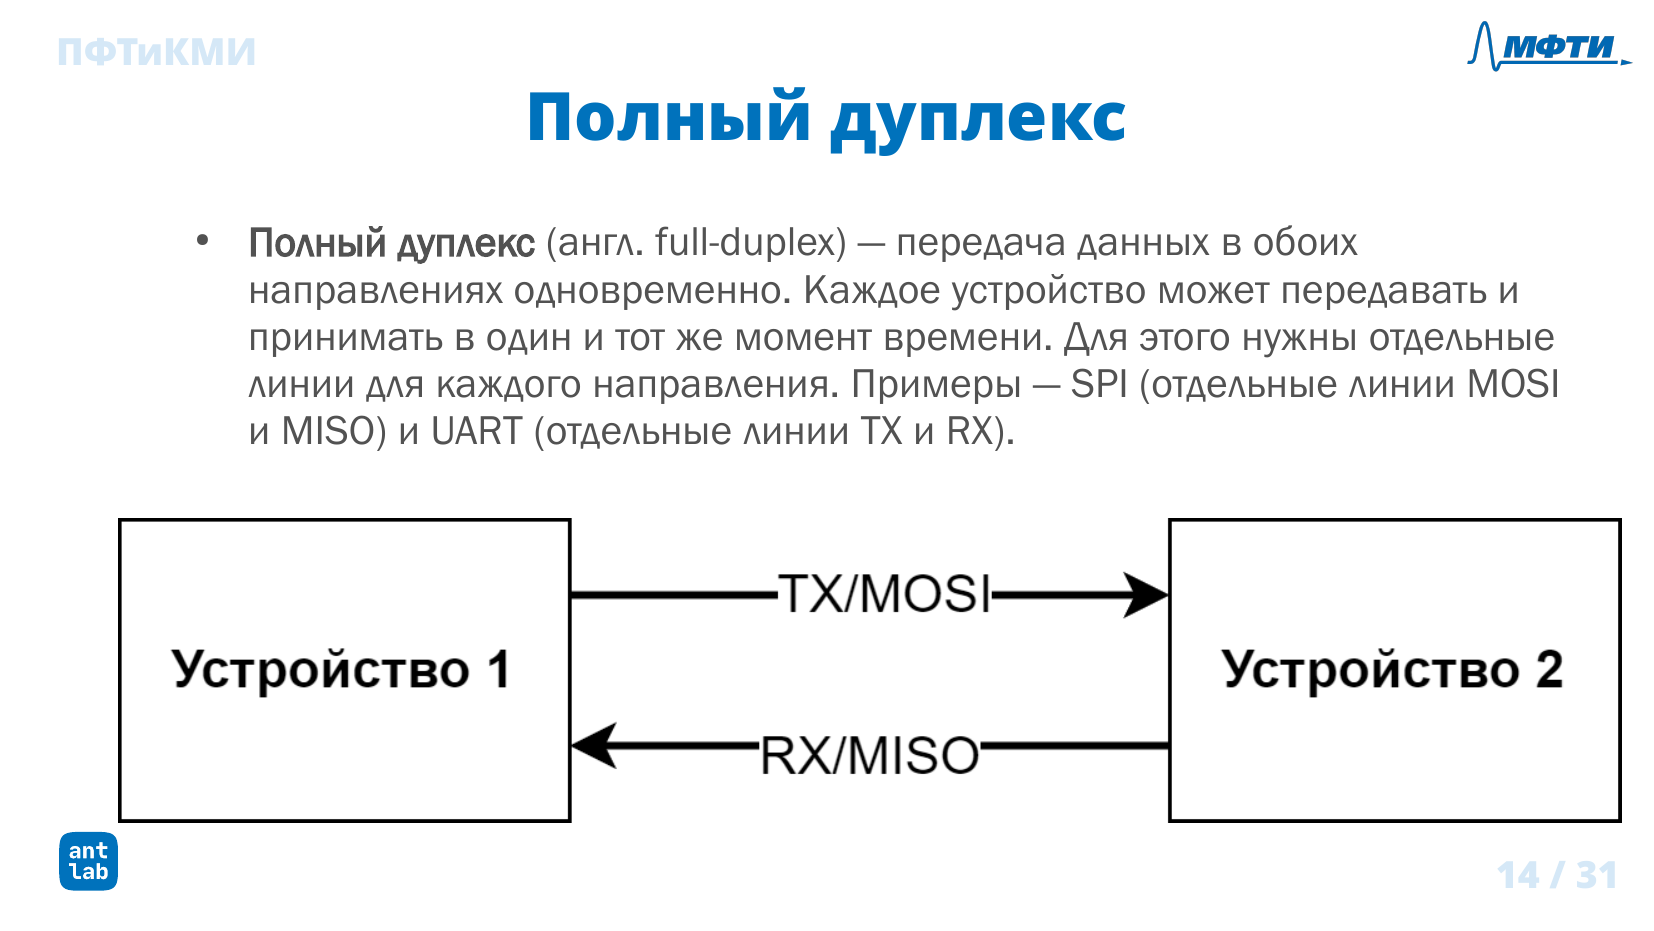

# Полный дуплекс
Полный дуплекс (англ. full-duplex) — передача данных в обоих направлениях одновременно. Каждое устройство может передавать и принимать в один и тот же момент времени. Для этого нужны отдельные линии для каждого направления. Примеры — SPI (отдельные линии MOSI и MISO) и UART (отдельные линии TX и RX).